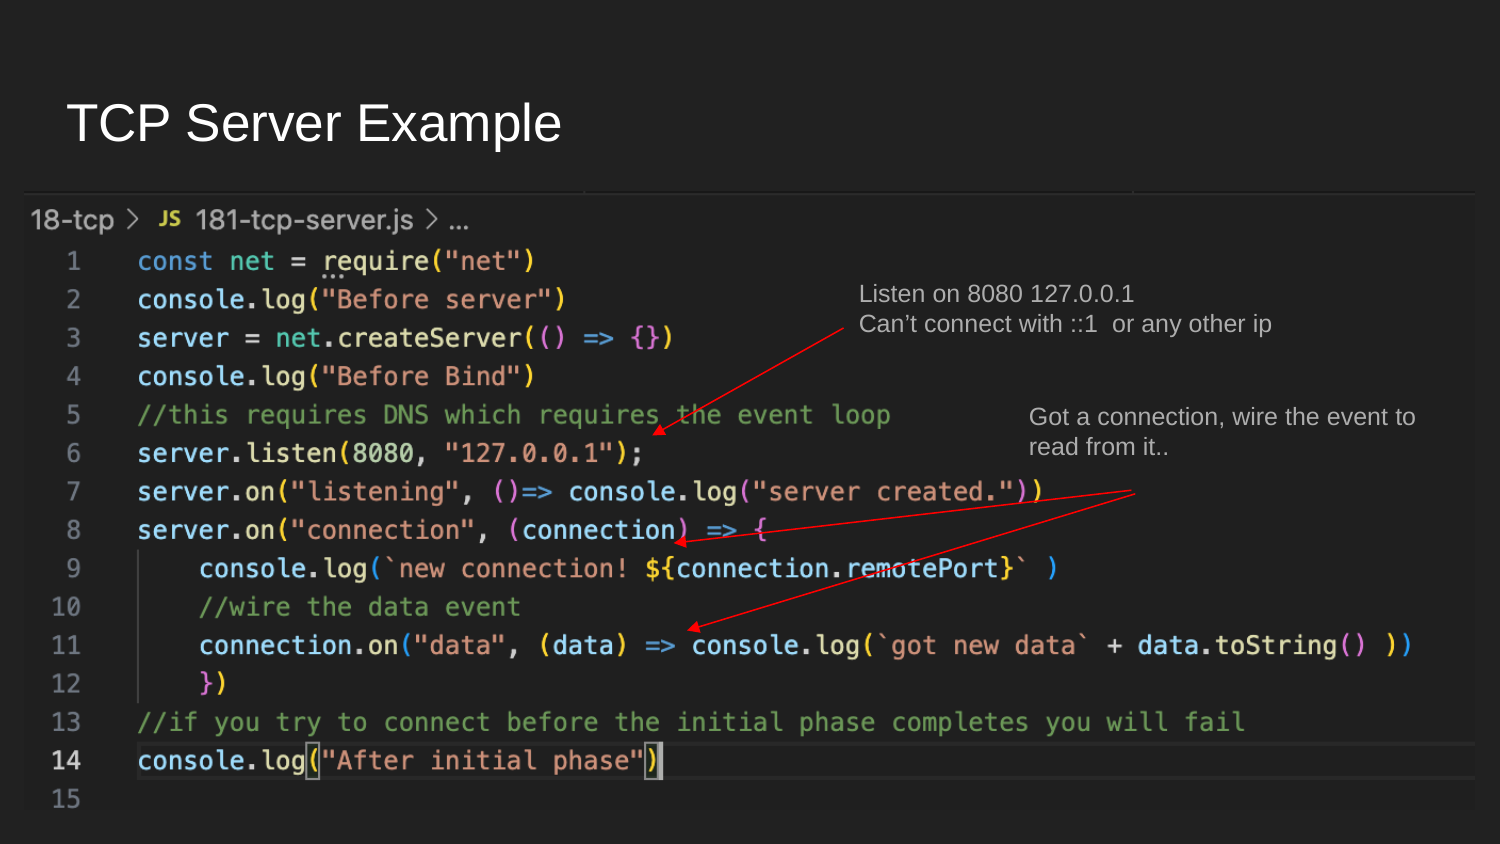

# TCP Server Example
Listen on 8080 127.0.0.1
Can’t connect with ::1 or any other ip
Got a connection, wire the event to read from it..